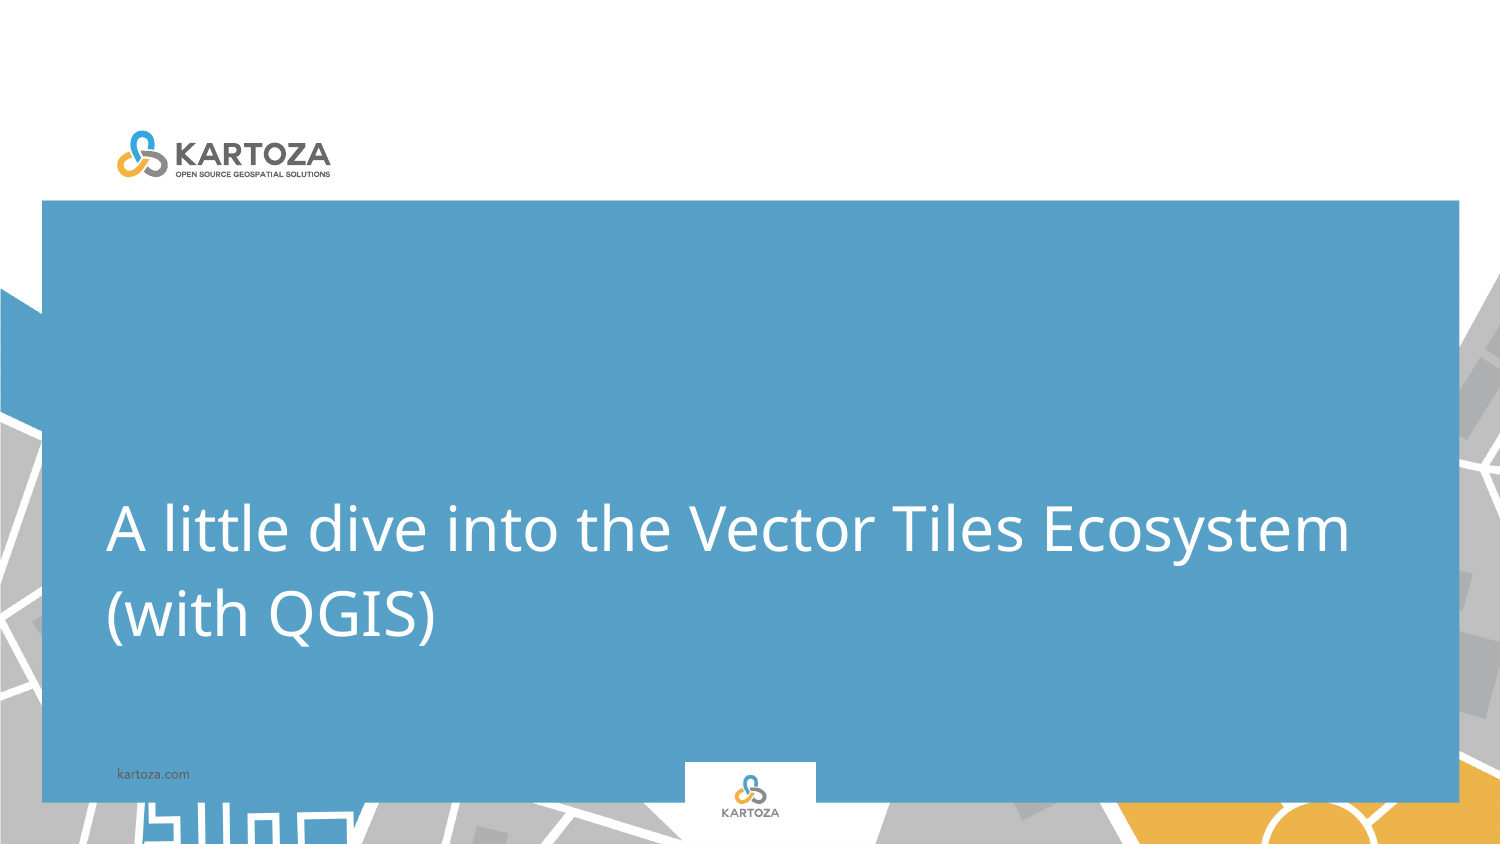

# A little dive into the Vector Tiles Ecosystem (with QGIS)